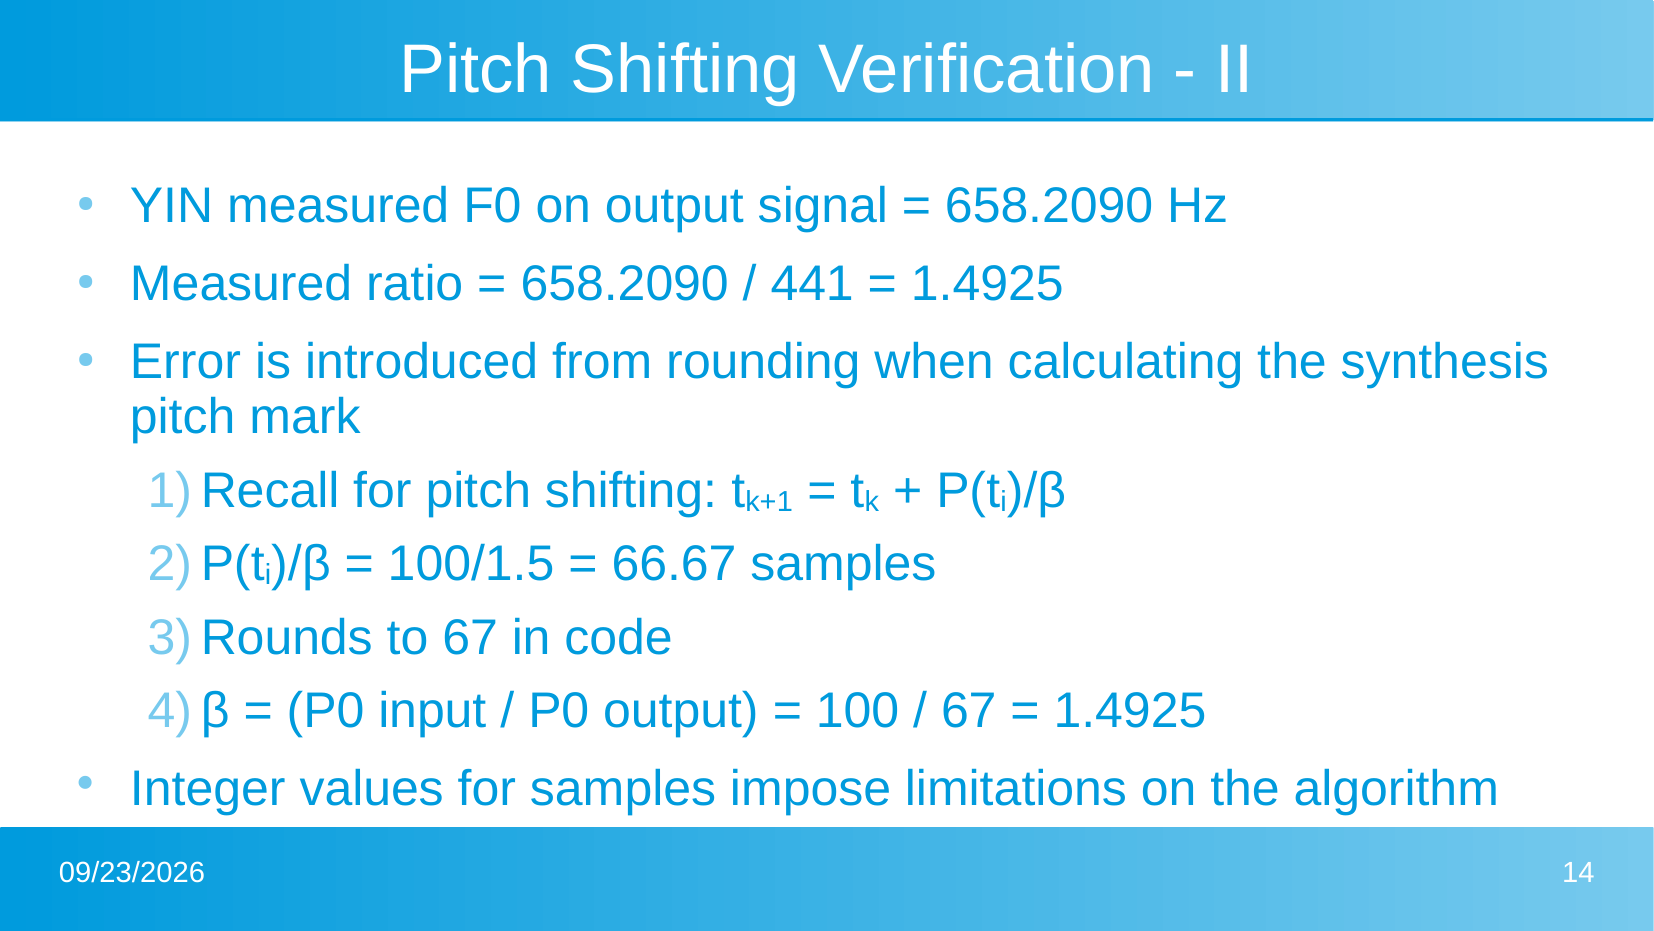

# Pitch Shifting Verification - II
YIN measured F0 on output signal = 658.2090 Hz
Measured ratio = 658.2090 / 441 = 1.4925
Error is introduced from rounding when calculating the synthesis pitch mark
Recall for pitch shifting: tk+1 = tk + P(ti)/β
P(ti)/β = 100/1.5 = 66.67 samples
Rounds to 67 in code
β = (P0 input / P0 output) = 100 / 67 = 1.4925
Integer values for samples impose limitations on the algorithm
14